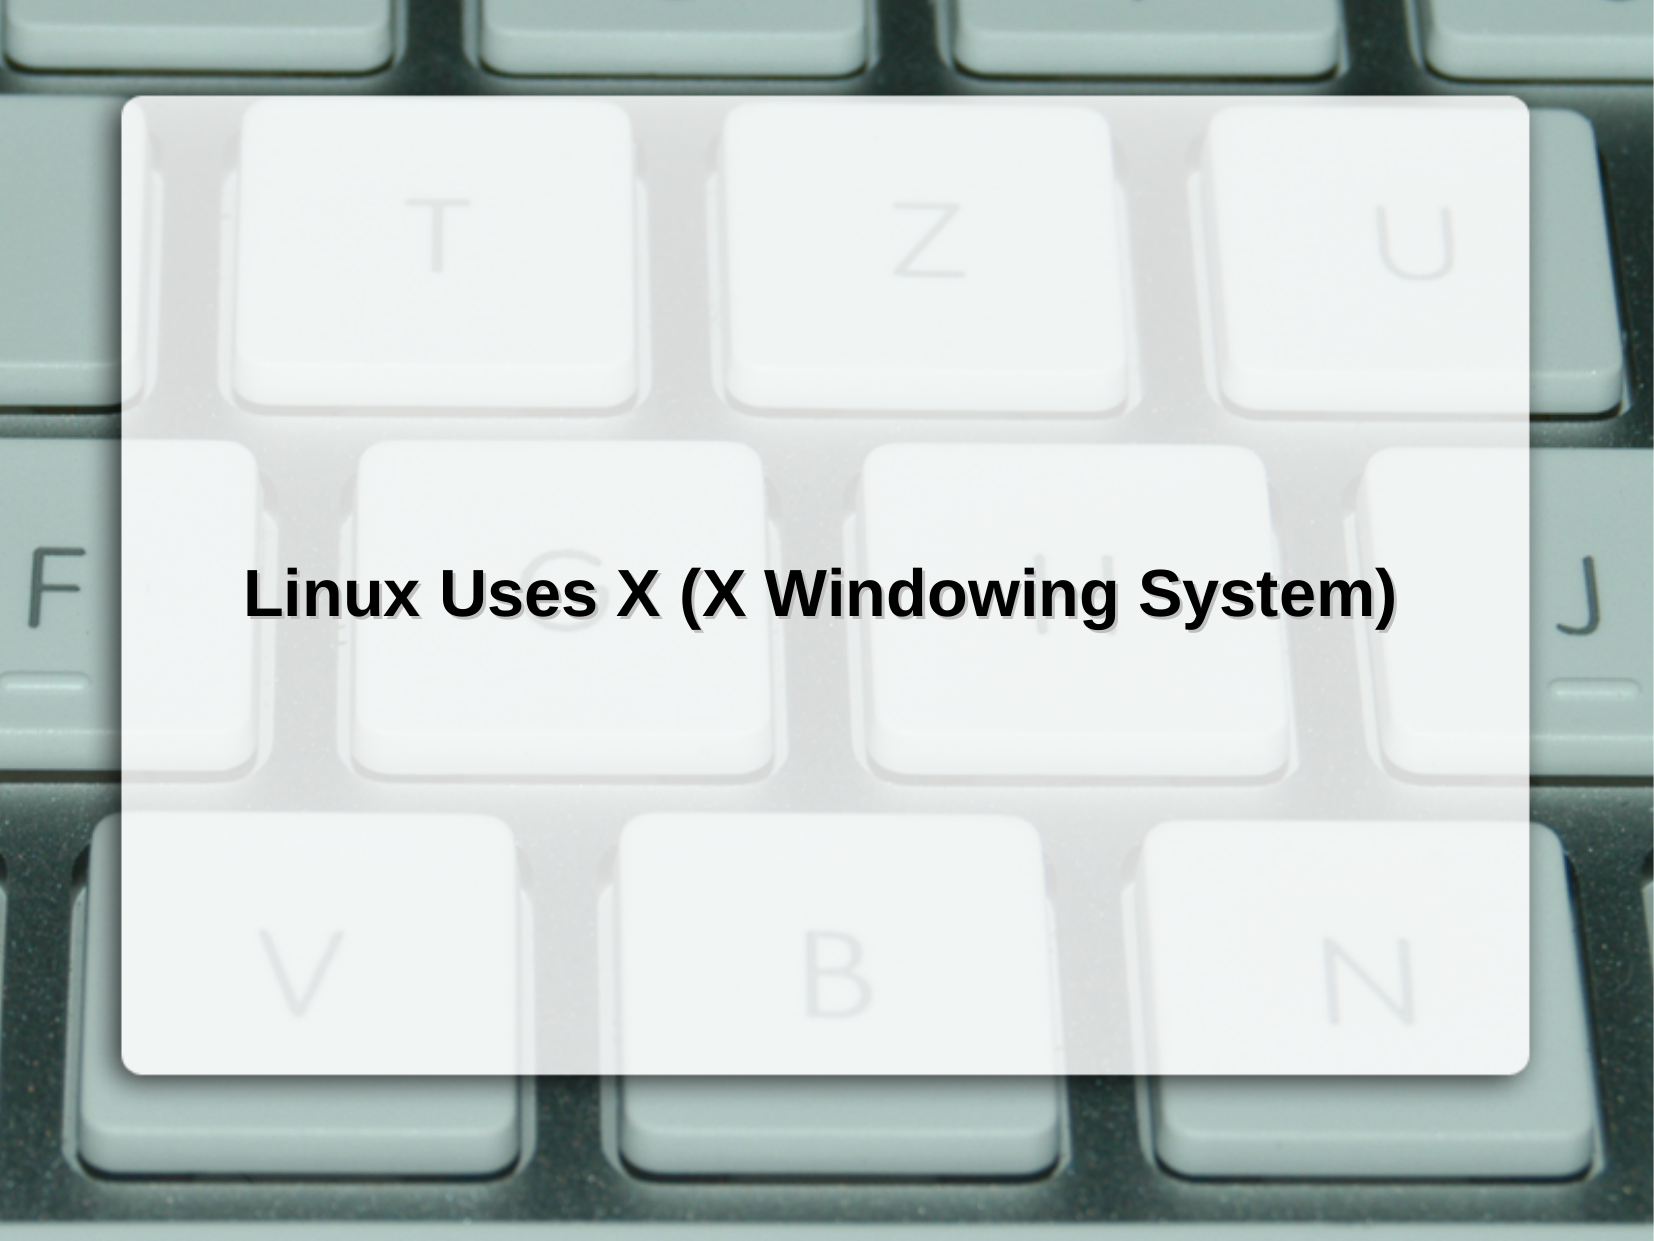

# Linux Uses X (X Windowing System)